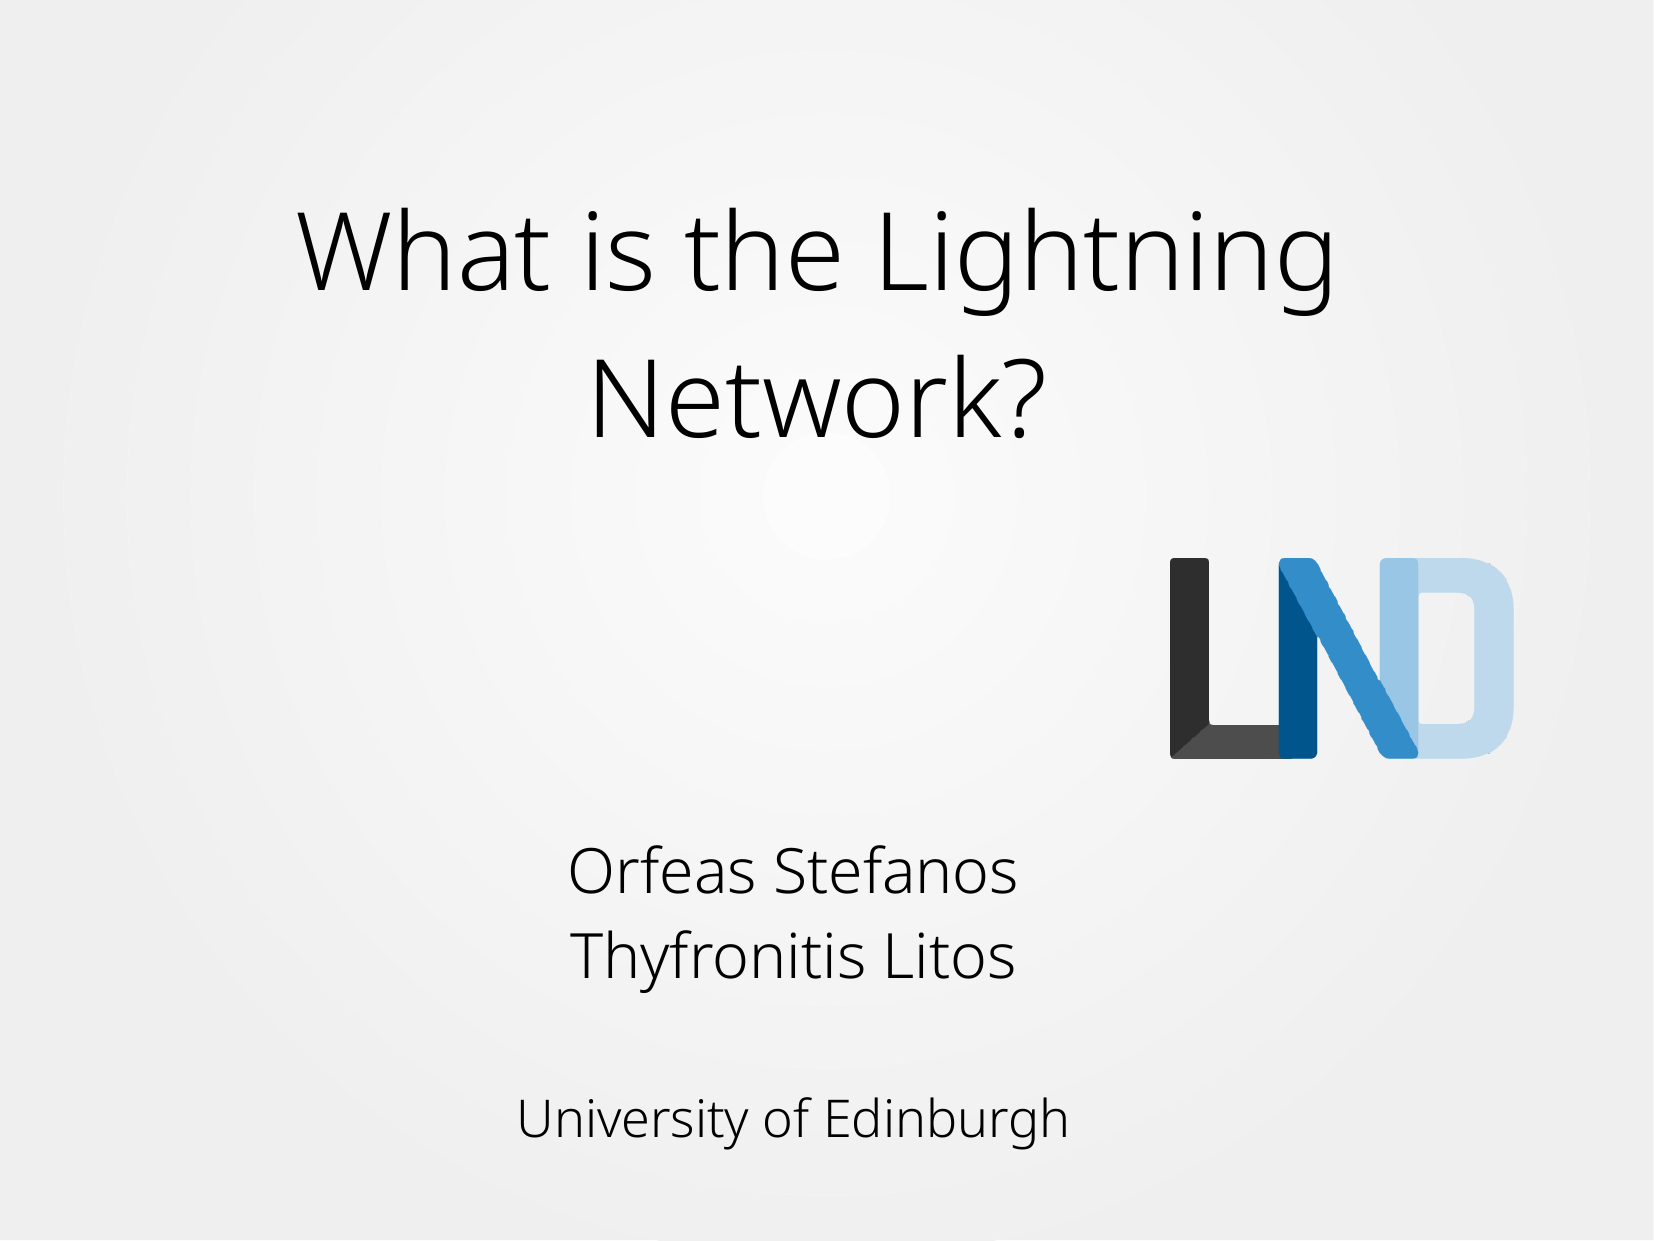

# What is the Lightning Network?
Orfeas Stefanos
Thyfronitis Litos
University of Edinburgh